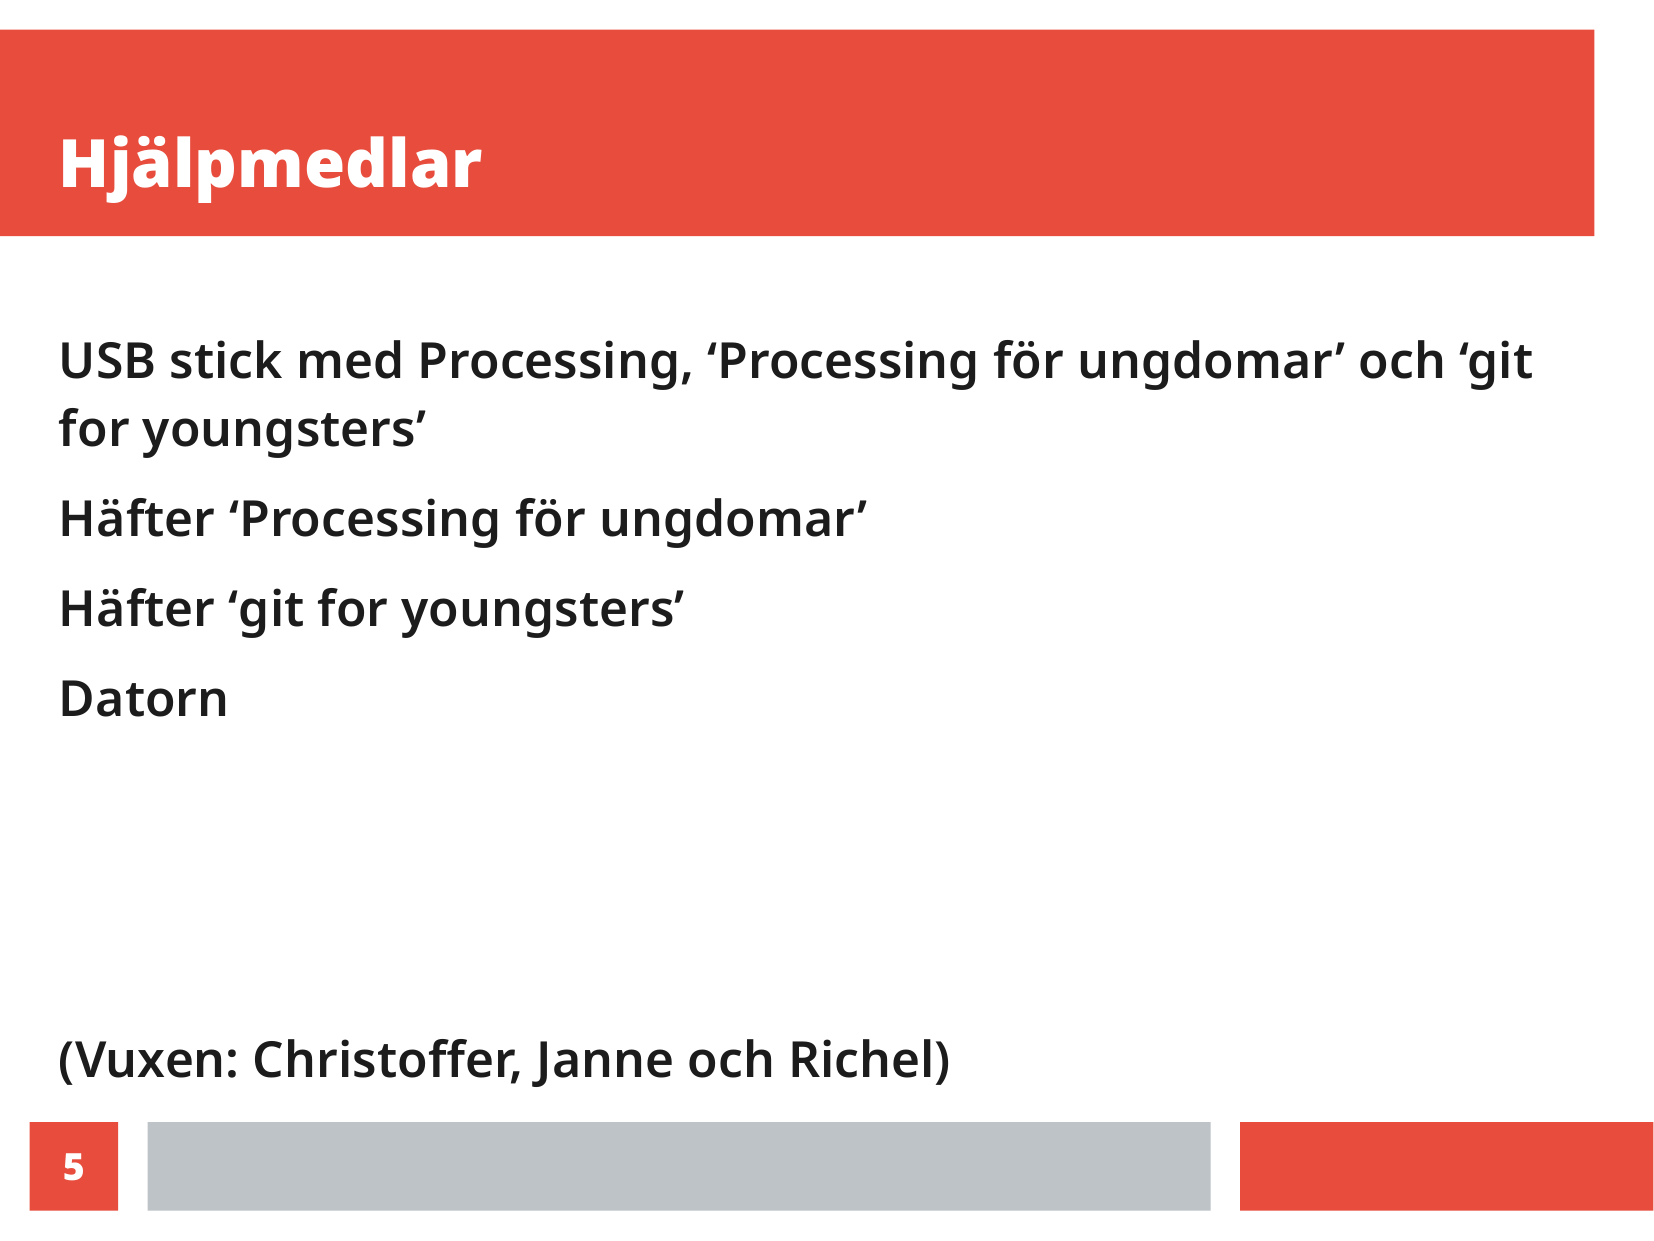

# Hjälpmedlar
USB stick med Processing, ‘Processing för ungdomar’ och ‘git for youngsters’
Häfter ‘Processing för ungdomar’
Häfter ‘git for youngsters’
Datorn
(Vuxen: Christoffer, Janne och Richel)
5